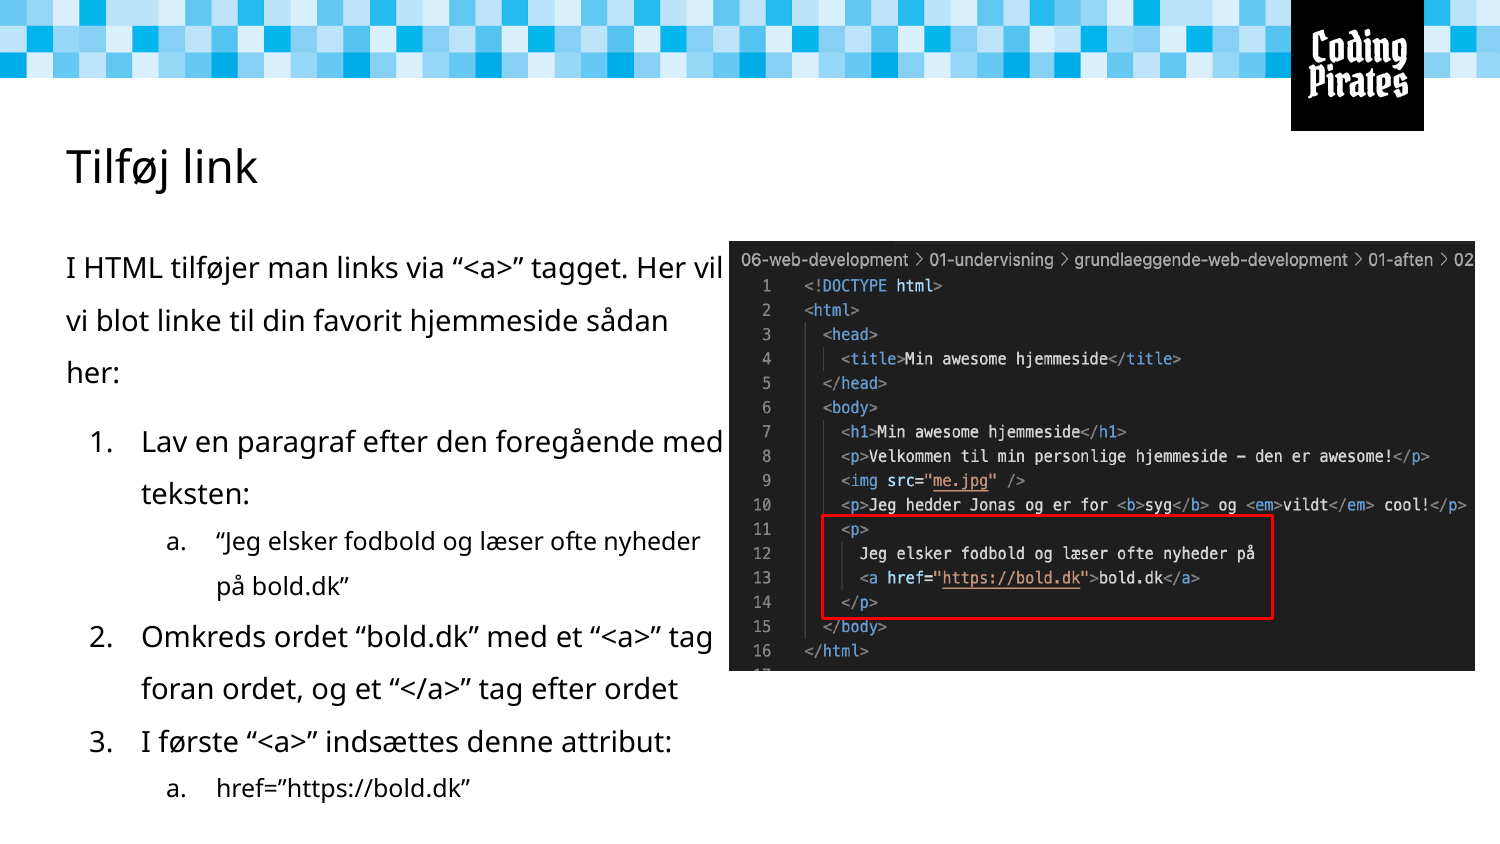

# Tilføj link
I HTML tilføjer man links via “<a>” tagget. Her vil vi blot linke til din favorit hjemmeside sådan her:
Lav en paragraf efter den foregående med teksten:
“Jeg elsker fodbold og læser ofte nyheder på bold.dk”
Omkreds ordet “bold.dk” med et “<a>” tag foran ordet, og et “</a>” tag efter ordet
I første “<a>” indsættes denne attribut:
href=”https://bold.dk”